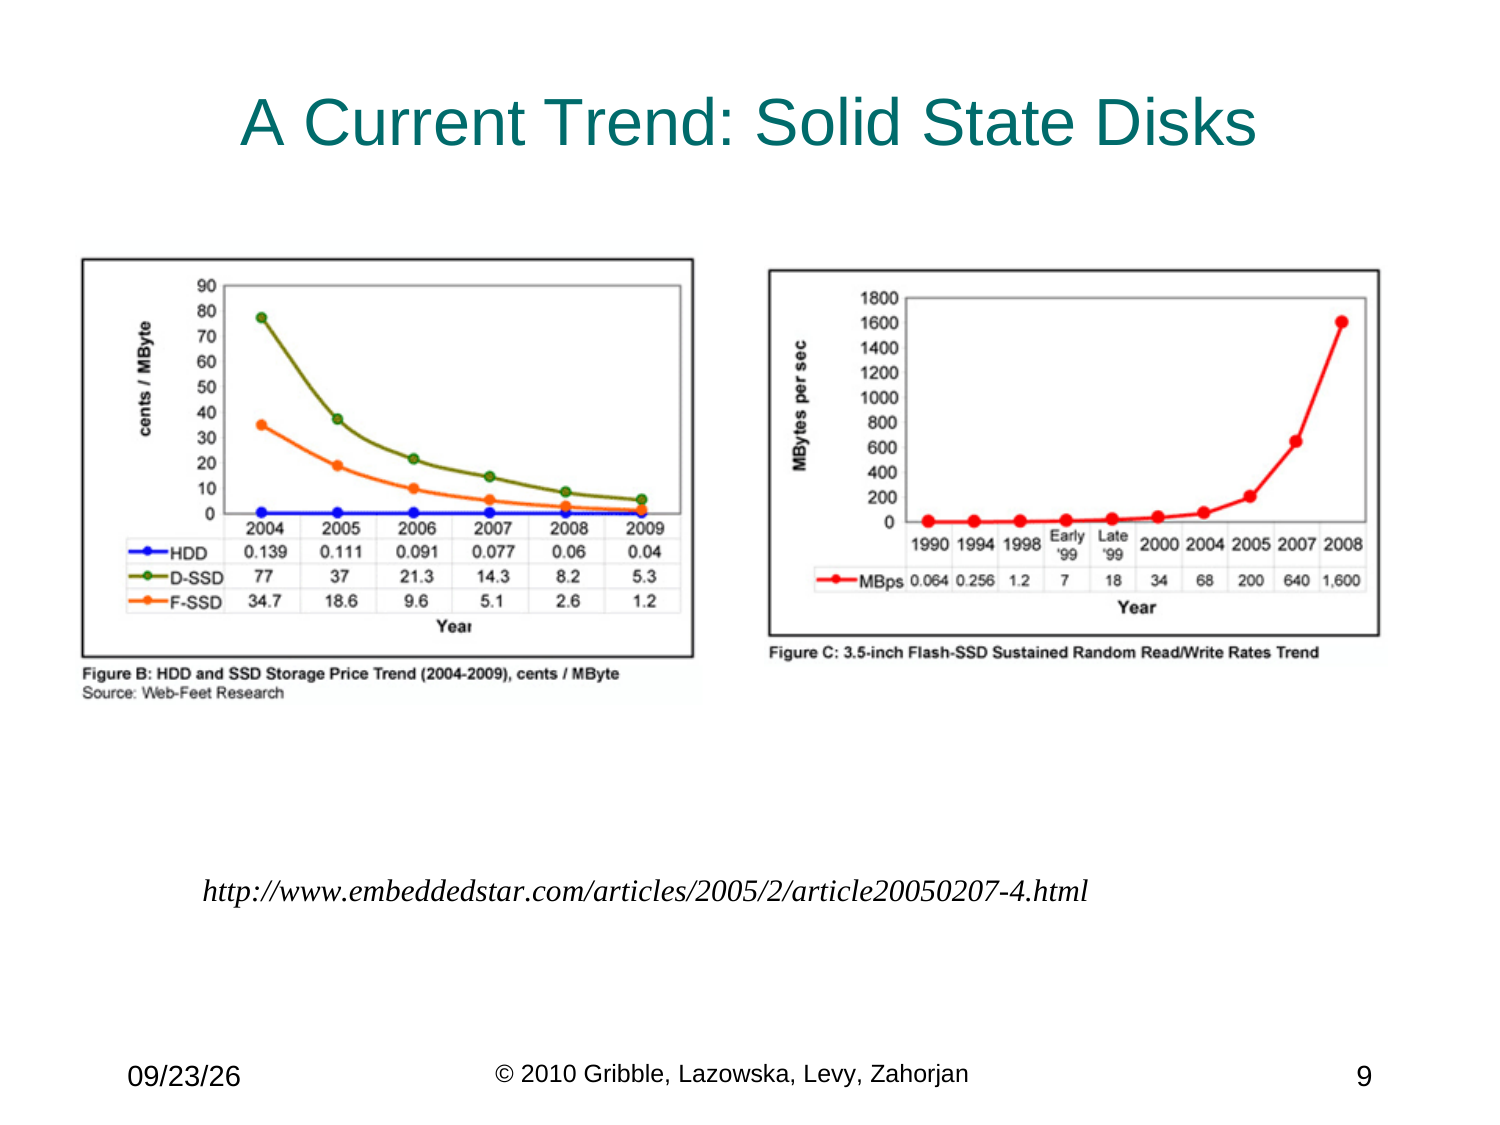

# A Current Trend: Solid State Disks
http://www.embeddedstar.com/articles/2005/2/article20050207-4.html
9